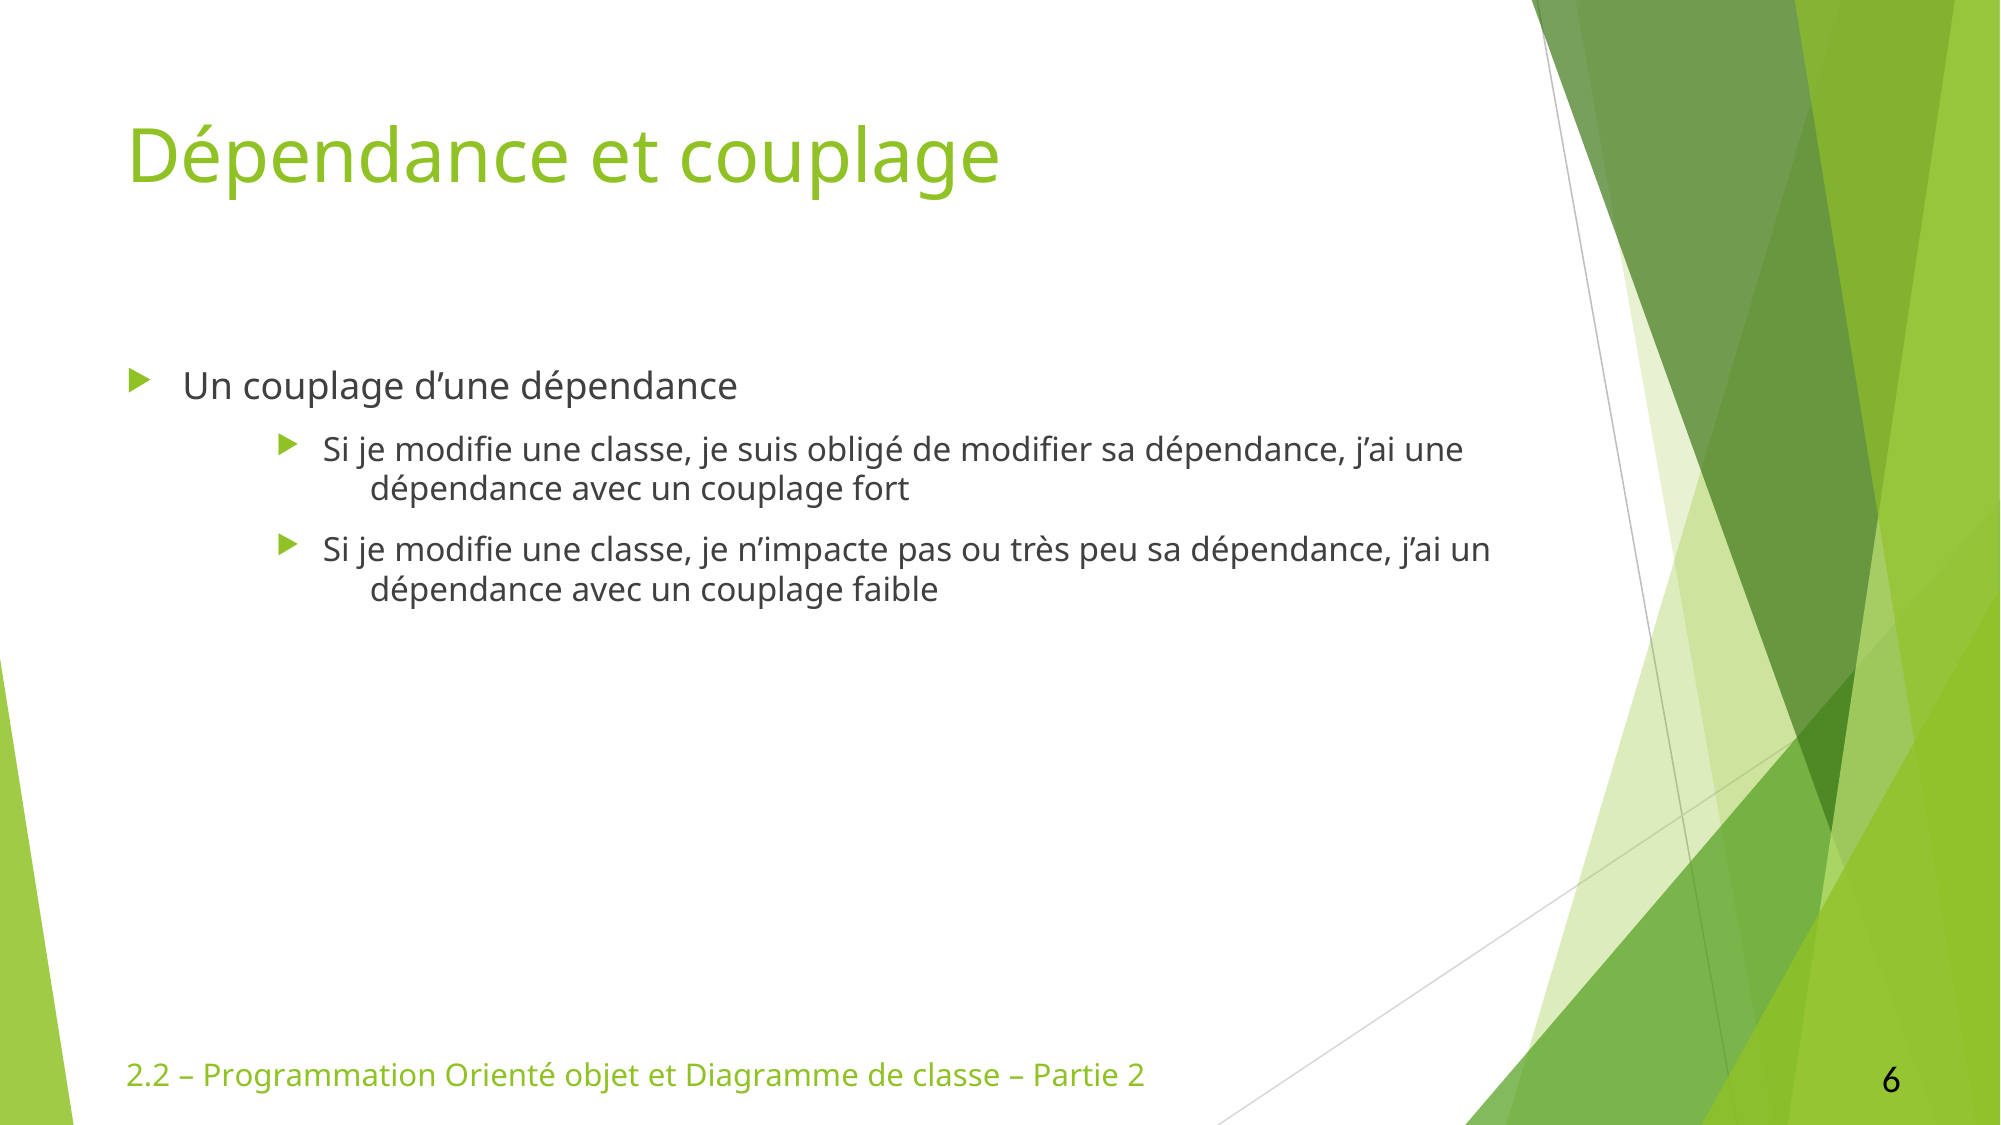

# Dépendance et couplage
Un couplage d’une dépendance
Si je modifie une classe, je suis obligé de modifier sa dépendance, j’ai une dépendance avec un couplage fort
Si je modifie une classe, je n’impacte pas ou très peu sa dépendance, j’ai un dépendance avec un couplage faible
2.2 – Programmation Orienté objet et Diagramme de classe – Partie 2